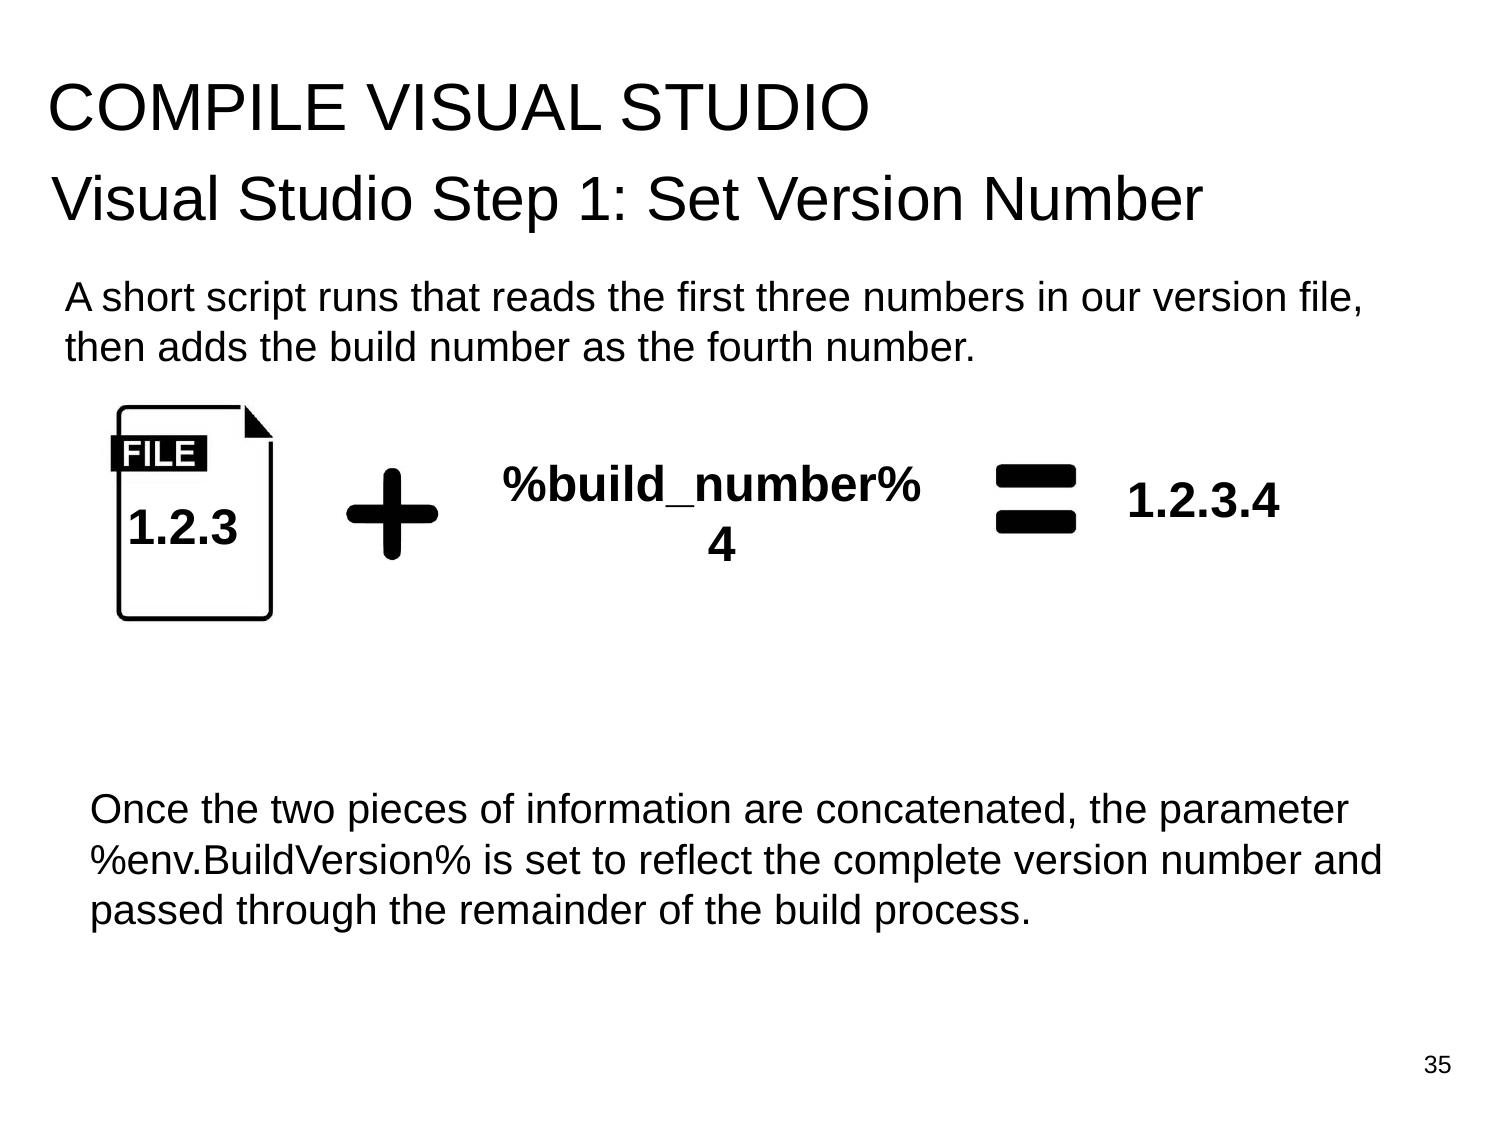

# Compile Visual Studio
Visual Studio Step 1: Set Version Number
A short script runs that reads the first three numbers in our version file, then adds the build number as the fourth number.
%build_number%
4
1.2.3.4
1.2.3
Once the two pieces of information are concatenated, the parameter %env.BuildVersion% is set to reflect the complete version number and passed through the remainder of the build process.